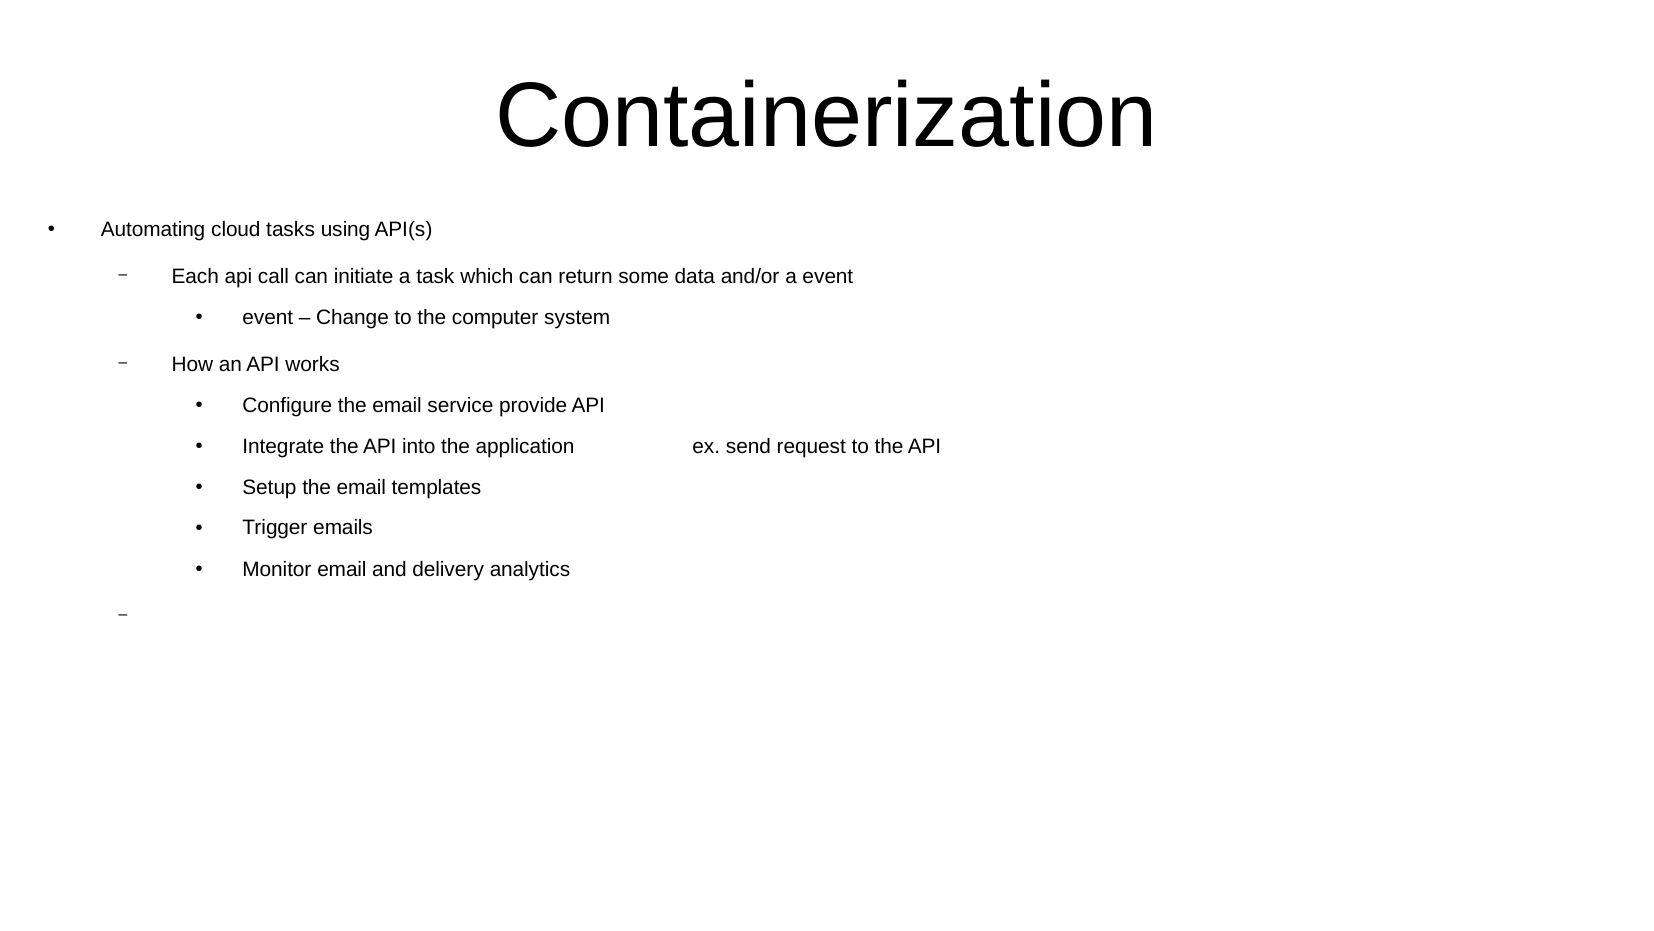

# Containerization
Automating cloud tasks using API(s)
Each api call can initiate a task which can return some data and/or a event
event – Change to the computer system
How an API works
Configure the email service provide API
Integrate the API into the application		ex. send request to the API
Setup the email templates
Trigger emails
Monitor email and delivery analytics